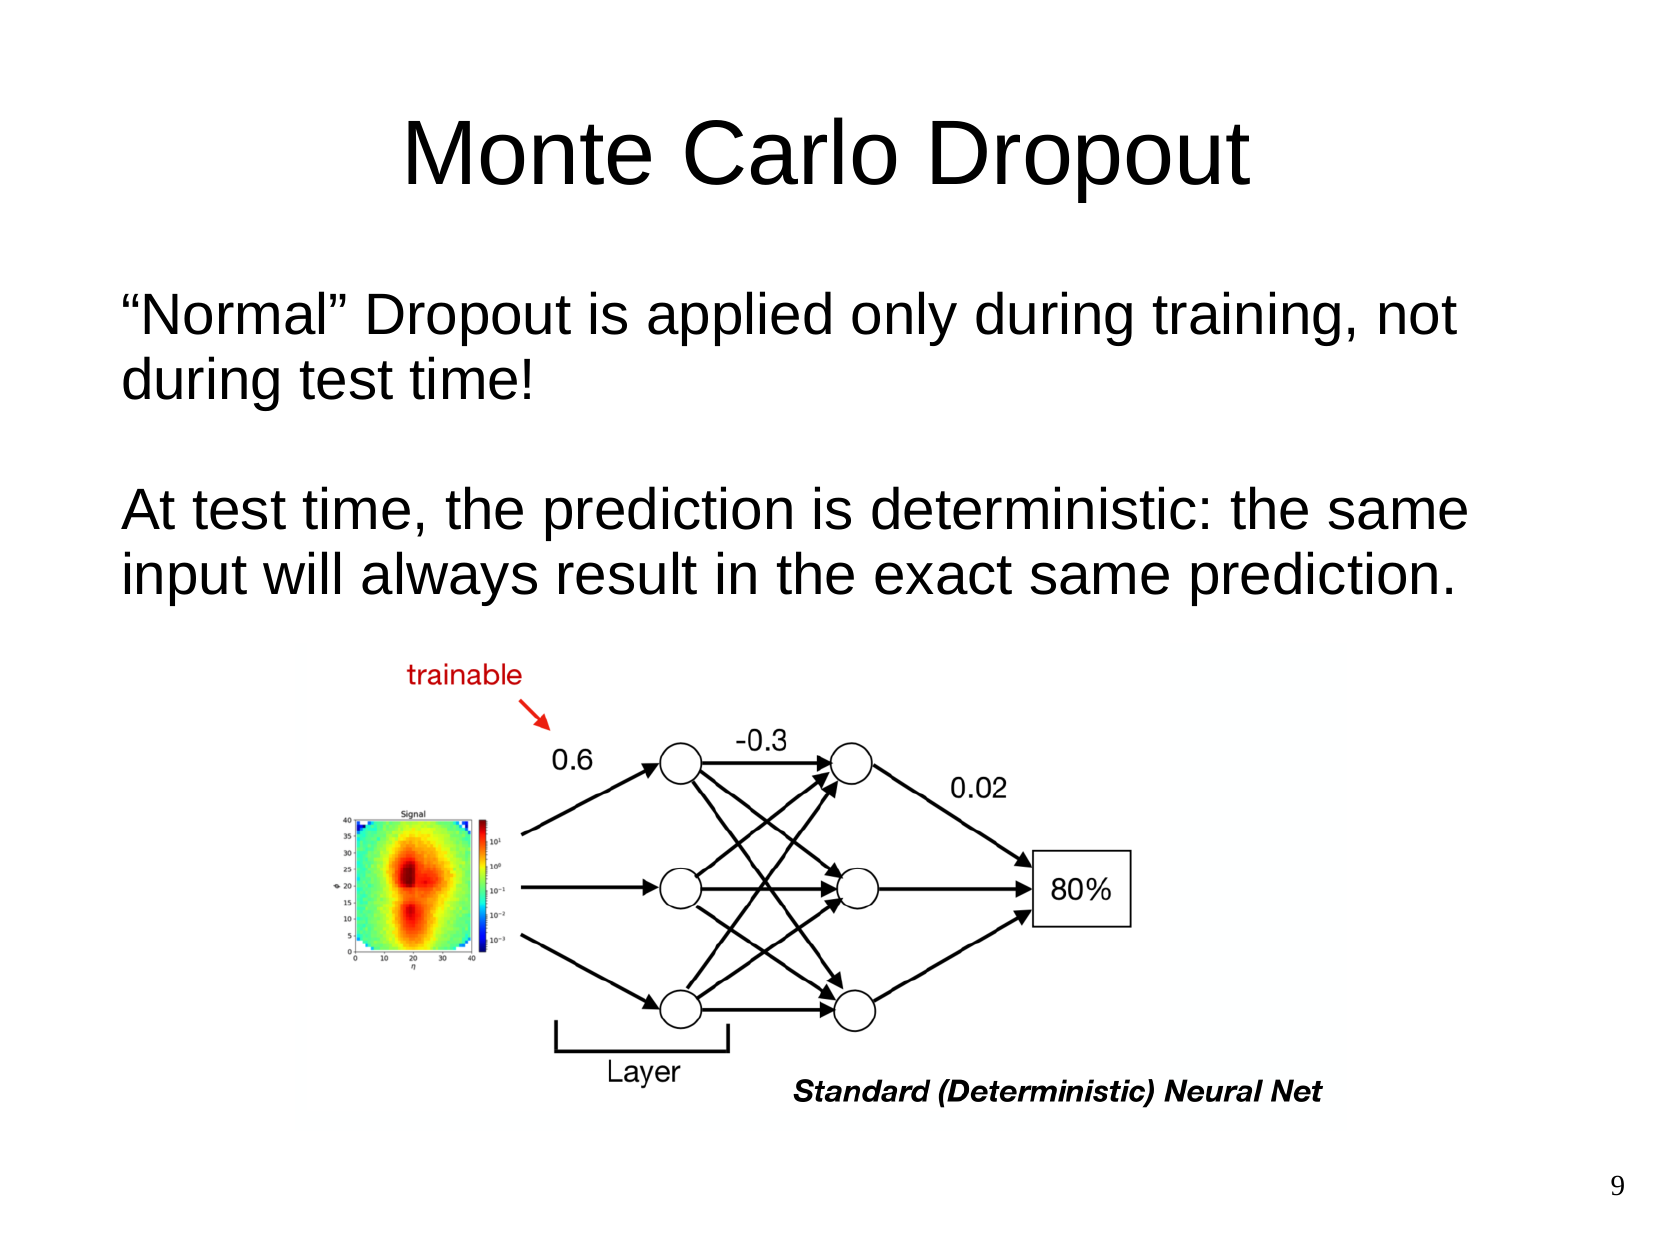

# Monte Carlo Dropout
“Normal” Dropout is applied only during training, not during test time!
At test time, the prediction is deterministic: the same input will always result in the exact same prediction.
9